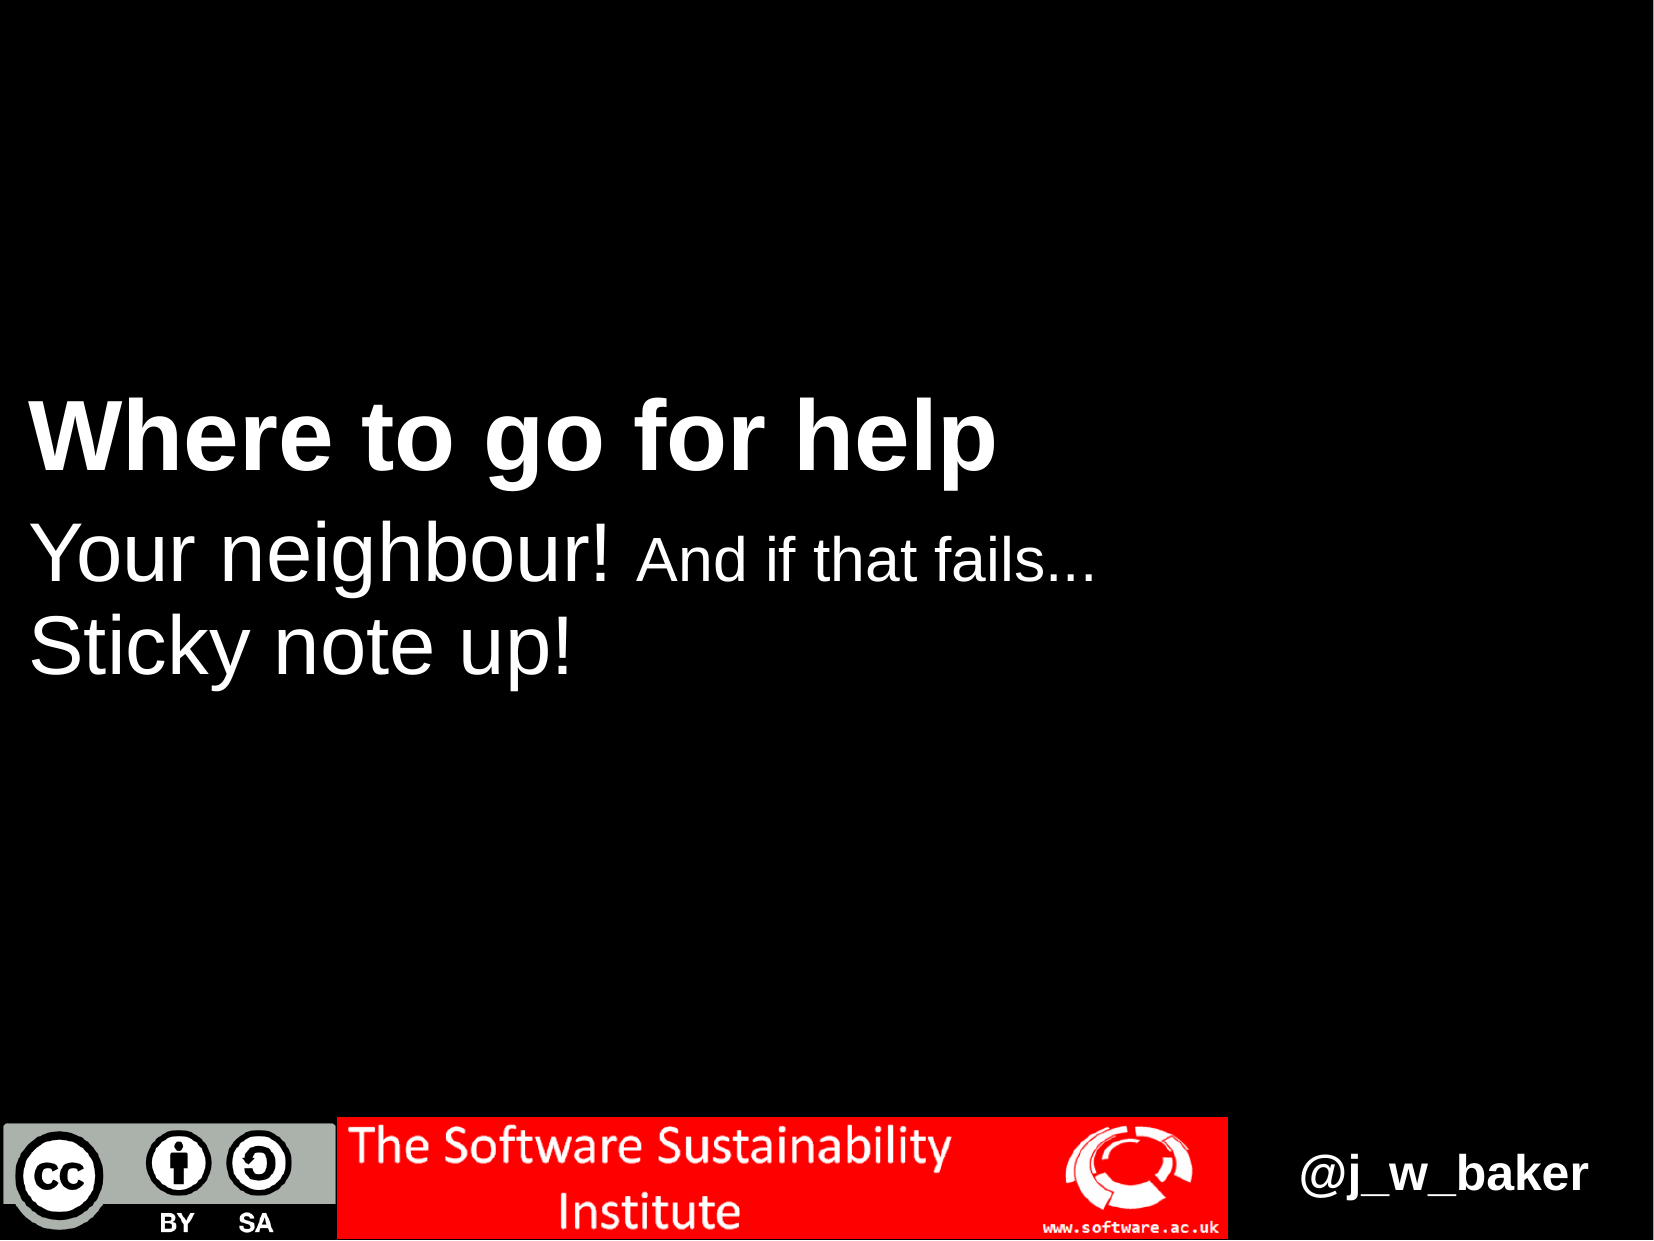

Where to go for help
Your neighbour! And if that fails...
Sticky note up!
@j_w_baker